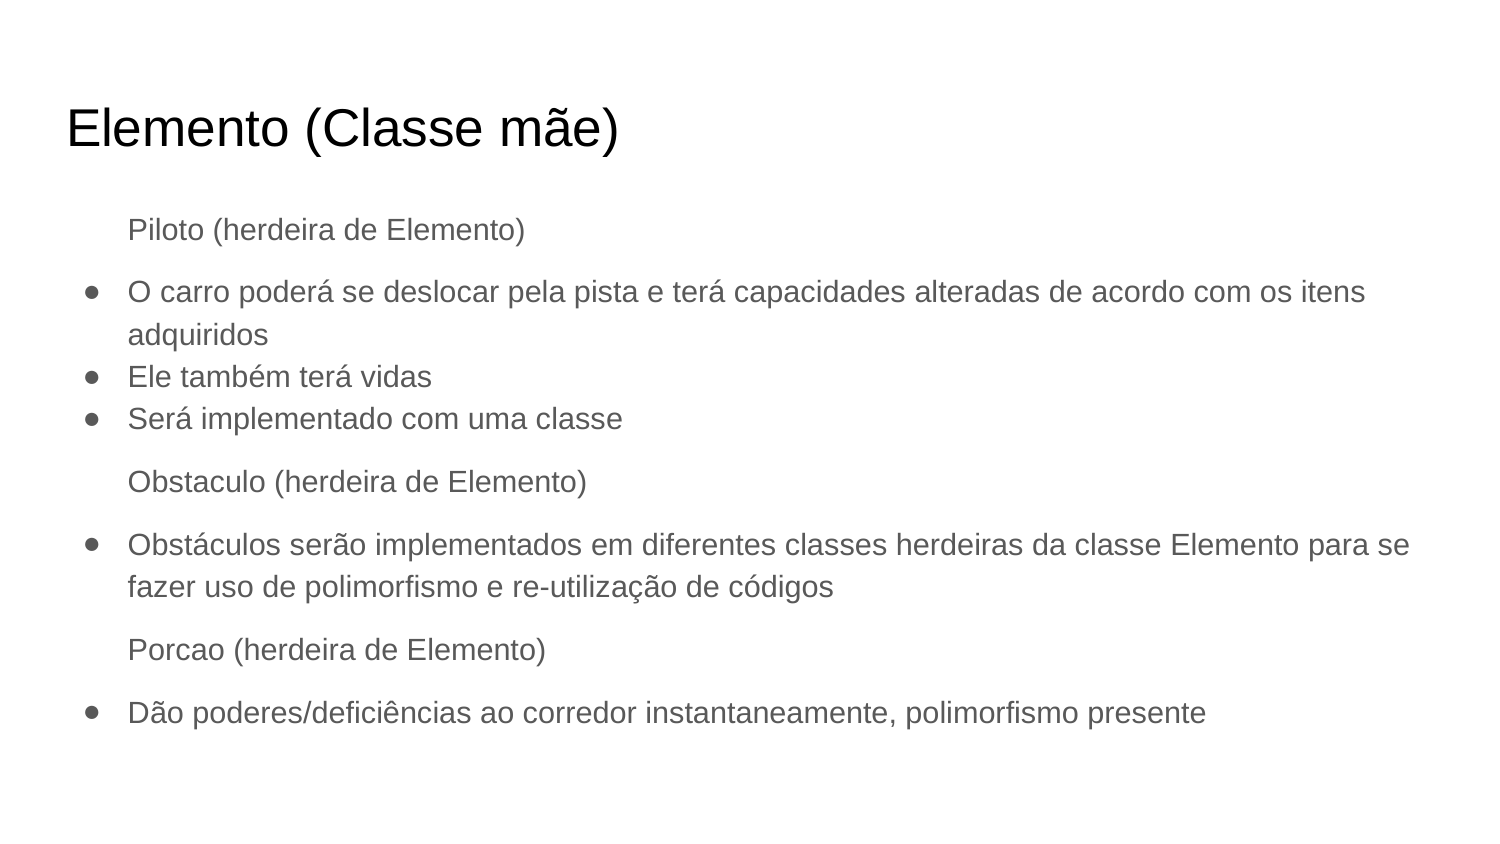

# Elemento (Classe mãe)
Piloto (herdeira de Elemento)
O carro poderá se deslocar pela pista e terá capacidades alteradas de acordo com os itens adquiridos
Ele também terá vidas
Será implementado com uma classe
	Obstaculo (herdeira de Elemento)
Obstáculos serão implementados em diferentes classes herdeiras da classe Elemento para se fazer uso de polimorfismo e re-utilização de códigos
	Porcao (herdeira de Elemento)
Dão poderes/deficiências ao corredor instantaneamente, polimorfismo presente